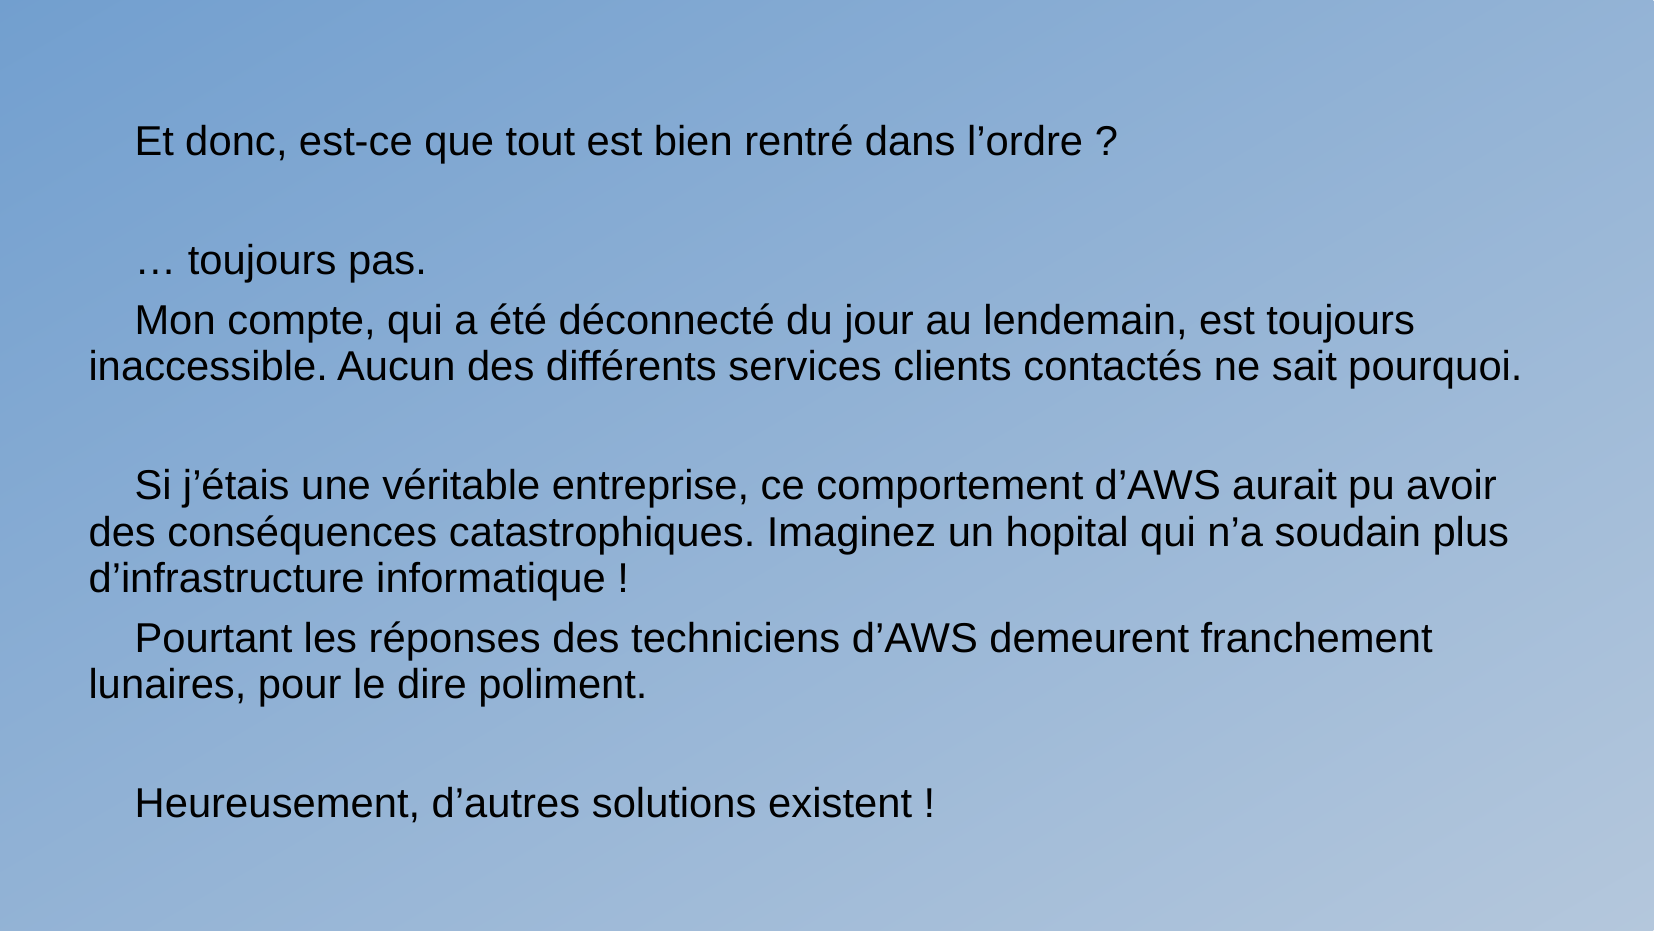

# Et donc, est-ce que tout est bien rentré dans l’ordre ?
 … toujours pas.
 Mon compte, qui a été déconnecté du jour au lendemain, est toujours inaccessible. Aucun des différents services clients contactés ne sait pourquoi.
 Si j’étais une véritable entreprise, ce comportement d’AWS aurait pu avoir des conséquences catastrophiques. Imaginez un hopital qui n’a soudain plus d’infrastructure informatique !
 Pourtant les réponses des techniciens d’AWS demeurent franchement lunaires, pour le dire poliment.
 Heureusement, d’autres solutions existent !